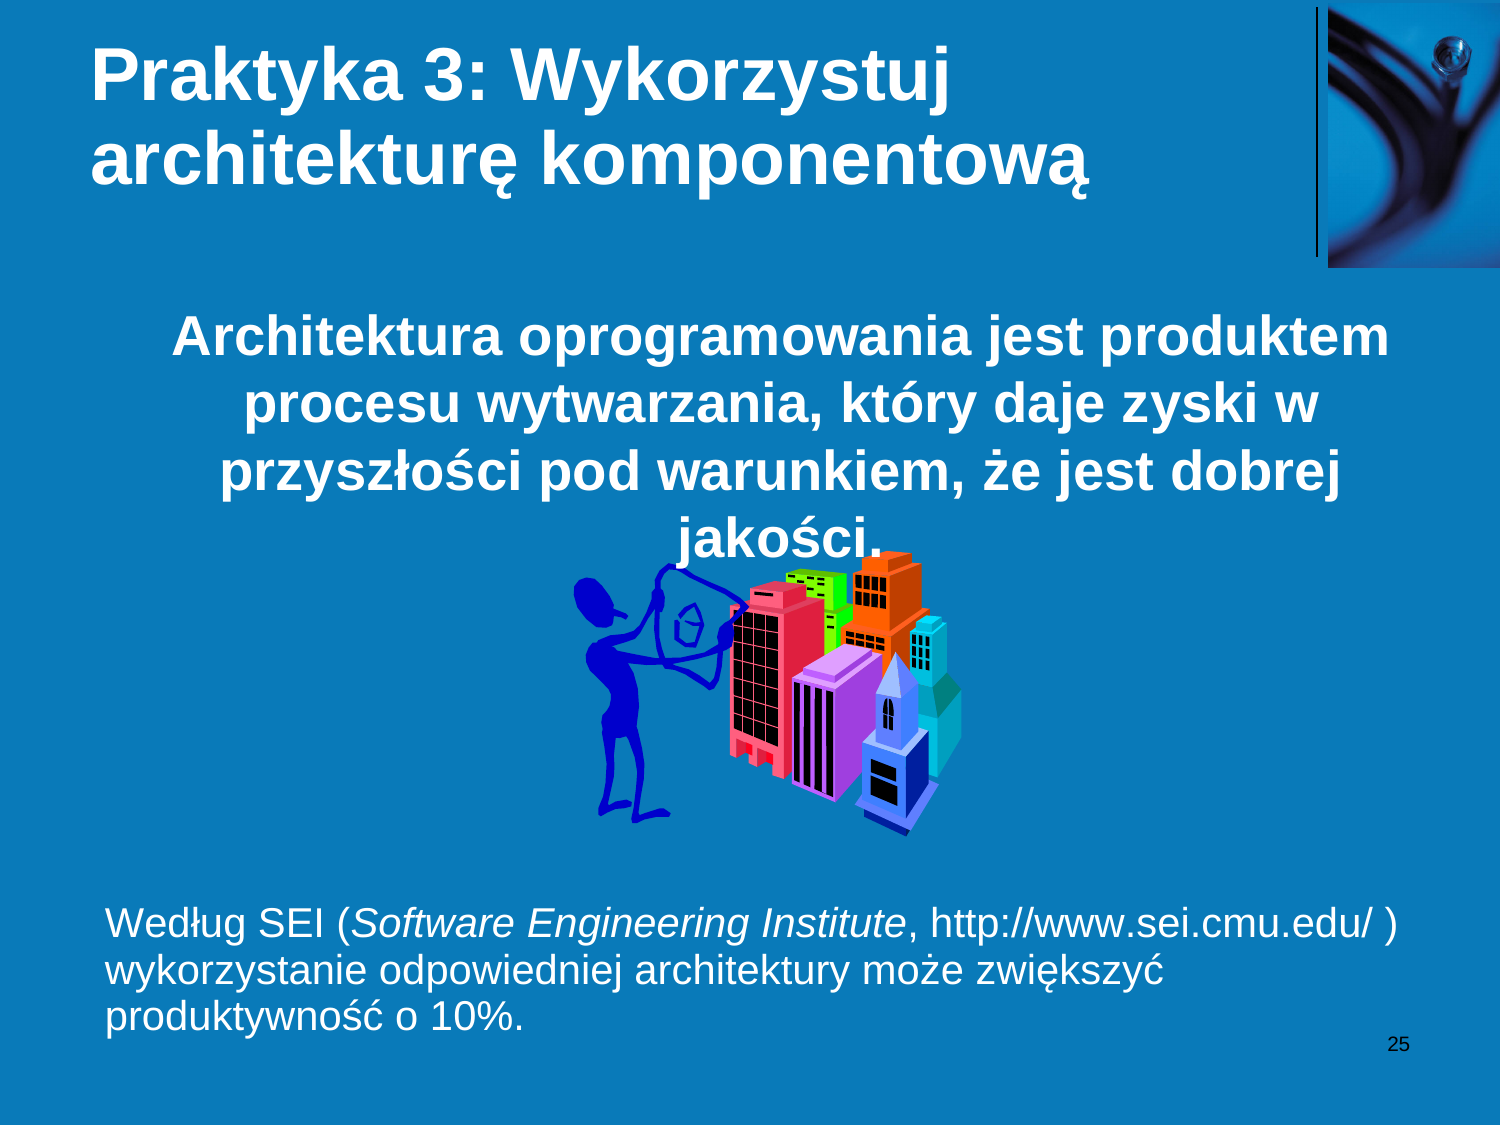

# Praktyka 3: Wykorzystuj architekturę komponentową
Architektura oprogramowania jest produktem procesu wytwarzania, który daje zyski w przyszłości pod warunkiem, że jest dobrej jakości.
Według SEI (Software Engineering Institute, http://www.sei.cmu.edu/ ) wykorzystanie odpowiedniej architektury może zwiększyć produktywność o 10%.
25